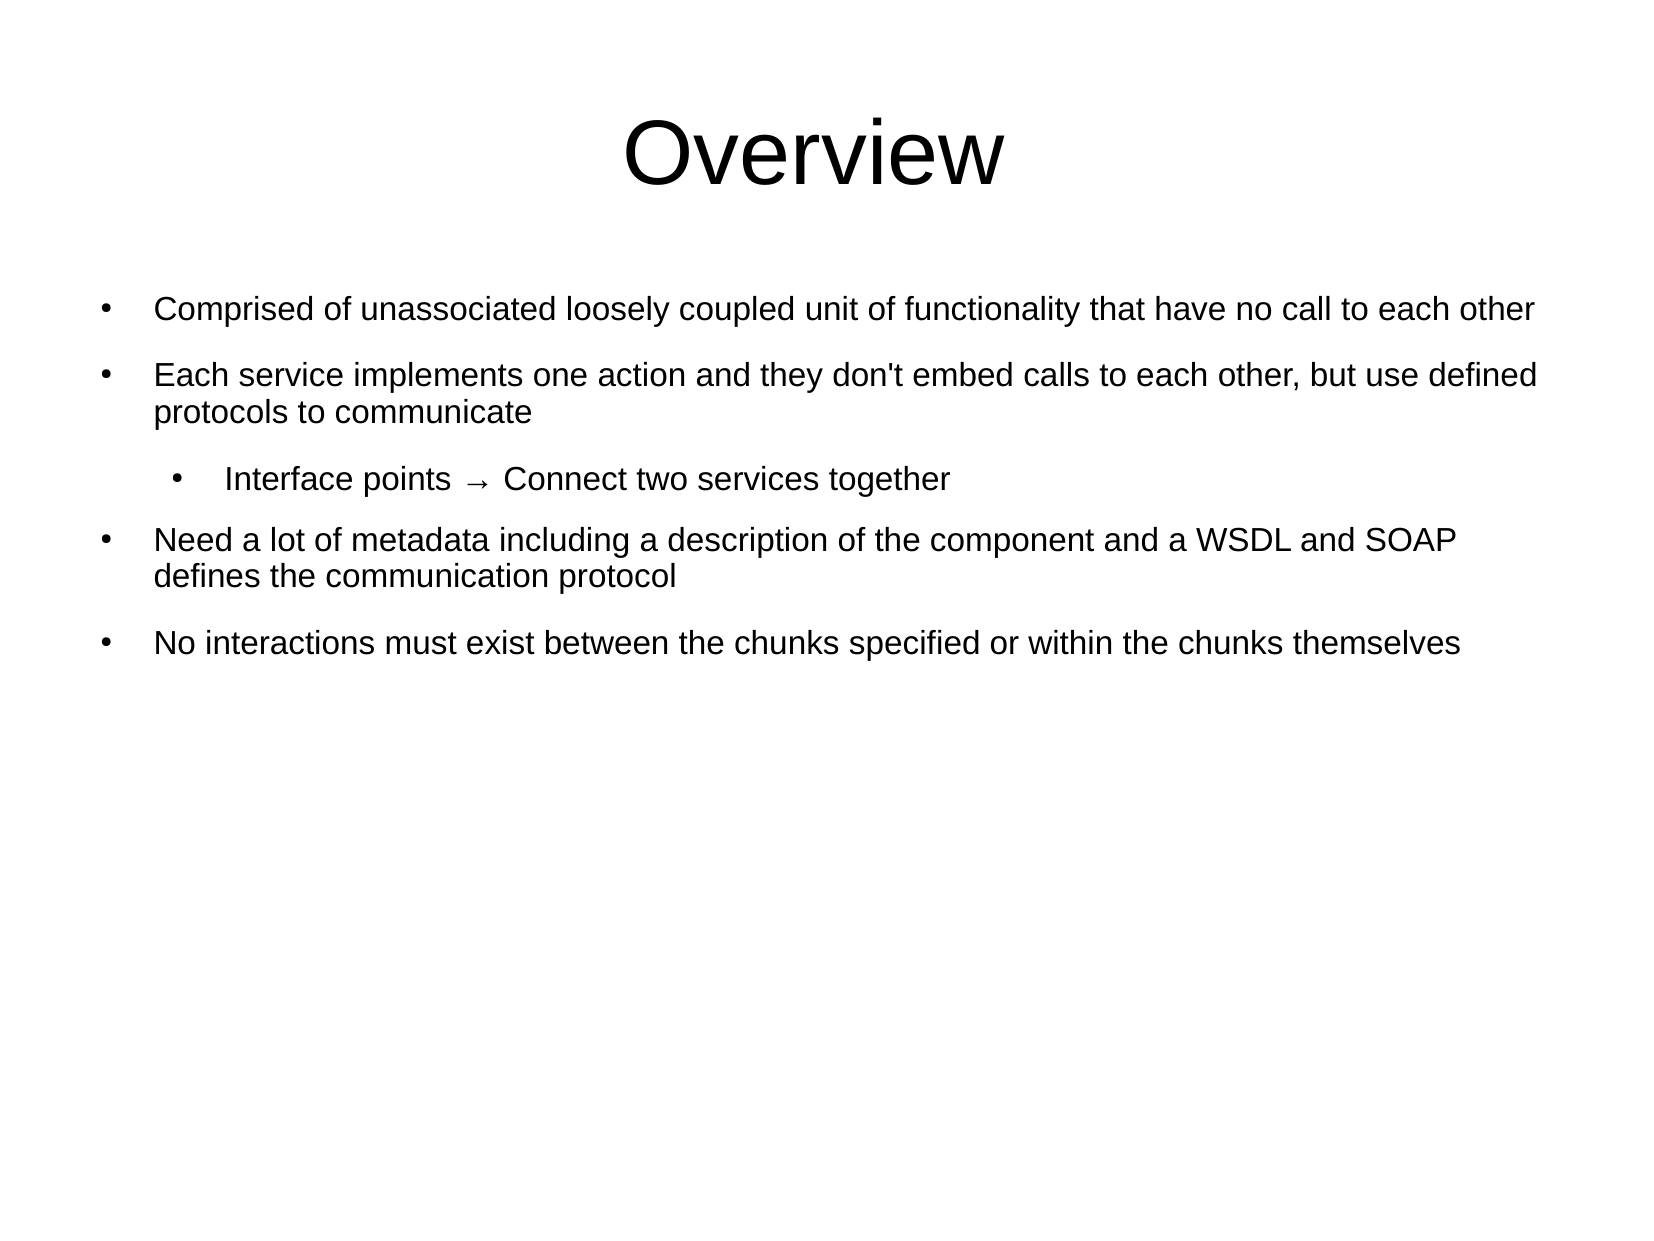

# Overview
Comprised of unassociated loosely coupled unit of functionality that have no call to each other
Each service implements one action and they don't embed calls to each other, but use defined protocols to communicate
Interface points → Connect two services together
Need a lot of metadata including a description of the component and a WSDL and SOAP defines the communication protocol
No interactions must exist between the chunks specified or within the chunks themselves